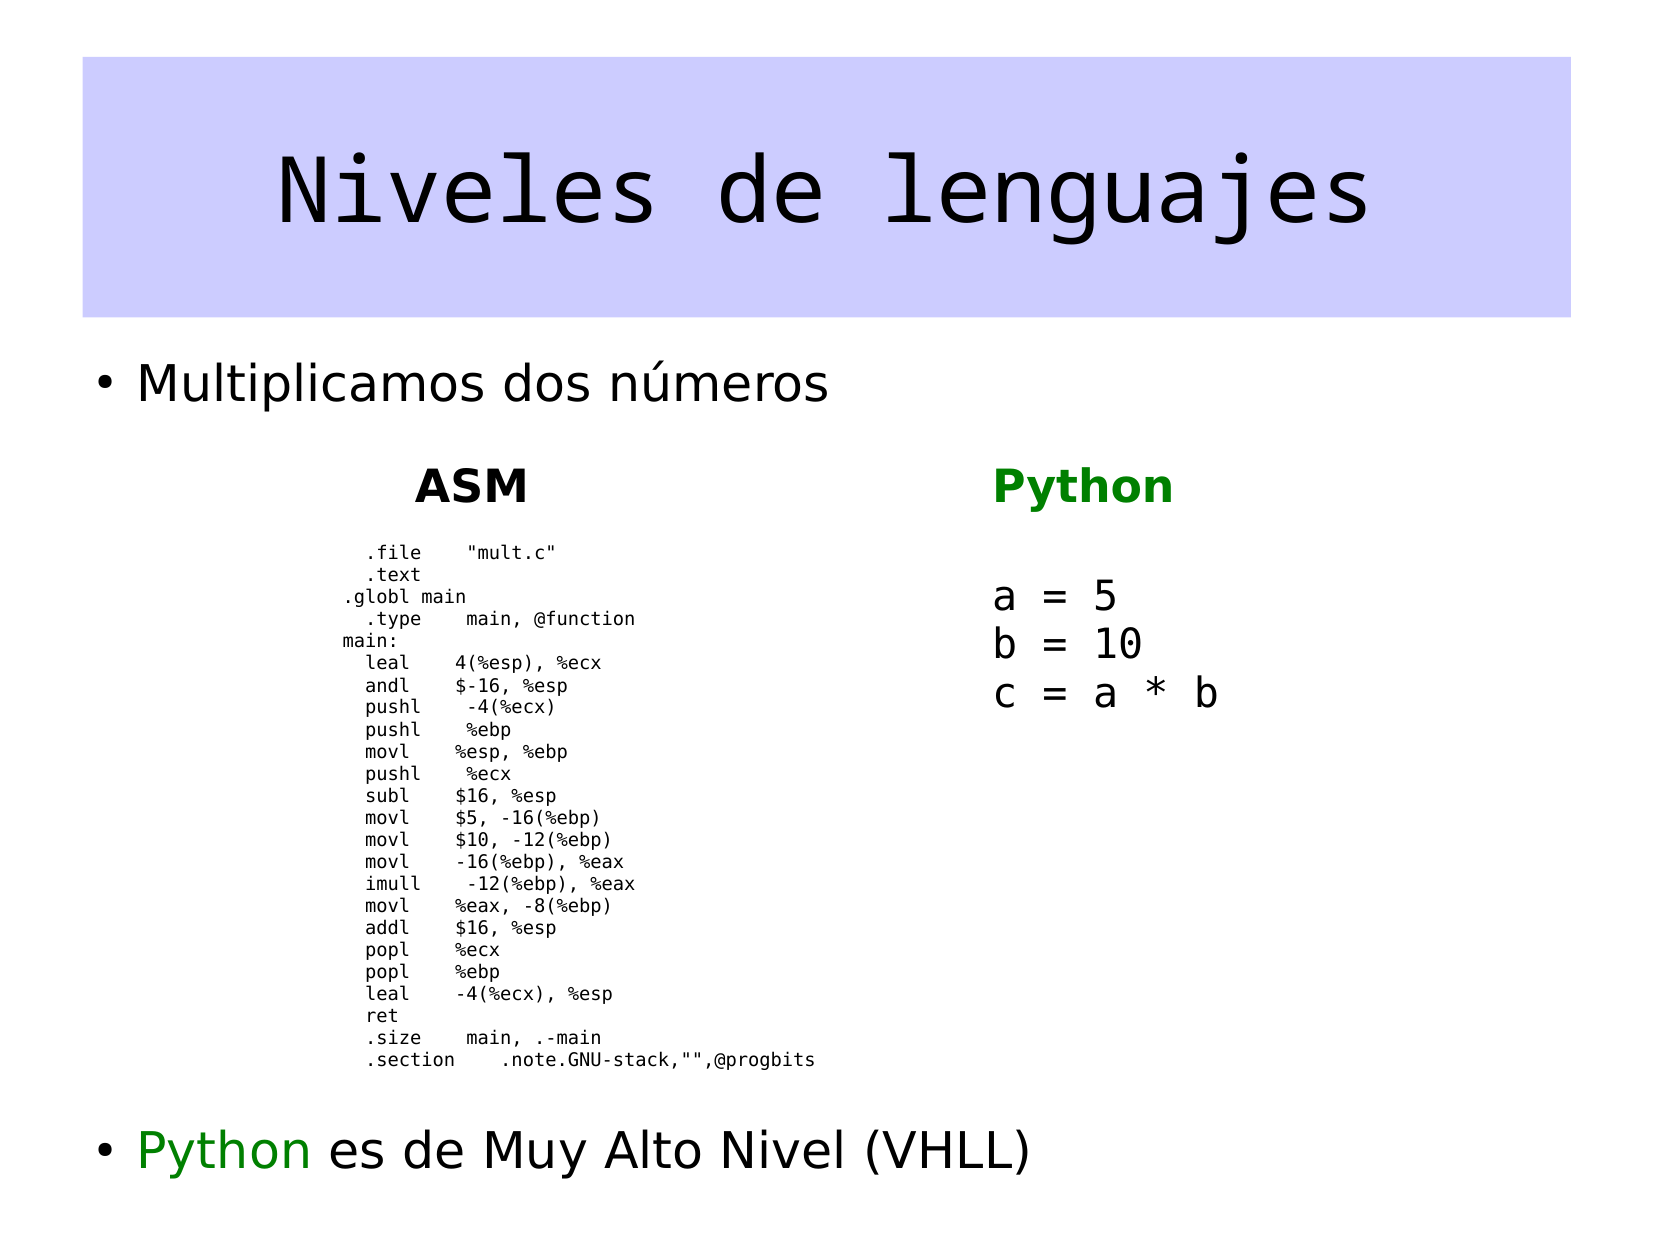

# Niveles de lenguajes
Multiplicamos dos números
Python es de Muy Alto Nivel (VHLL)
 ASM
 .file "mult.c"
 .text
.globl main
 .type main, @function
main:
 leal 4(%esp), %ecx
 andl $-16, %esp
 pushl -4(%ecx)
 pushl %ebp
 movl %esp, %ebp
 pushl %ecx
 subl $16, %esp
 movl $5, -16(%ebp)
 movl $10, -12(%ebp)
 movl -16(%ebp), %eax
 imull -12(%ebp), %eax
 movl %eax, -8(%ebp)
 addl $16, %esp
 popl %ecx
 popl %ebp
 leal -4(%ecx), %esp
 ret
 .size main, .-main
 .section .note.GNU-stack,"",@progbits
Python
a = 5
b = 10
c = a * b